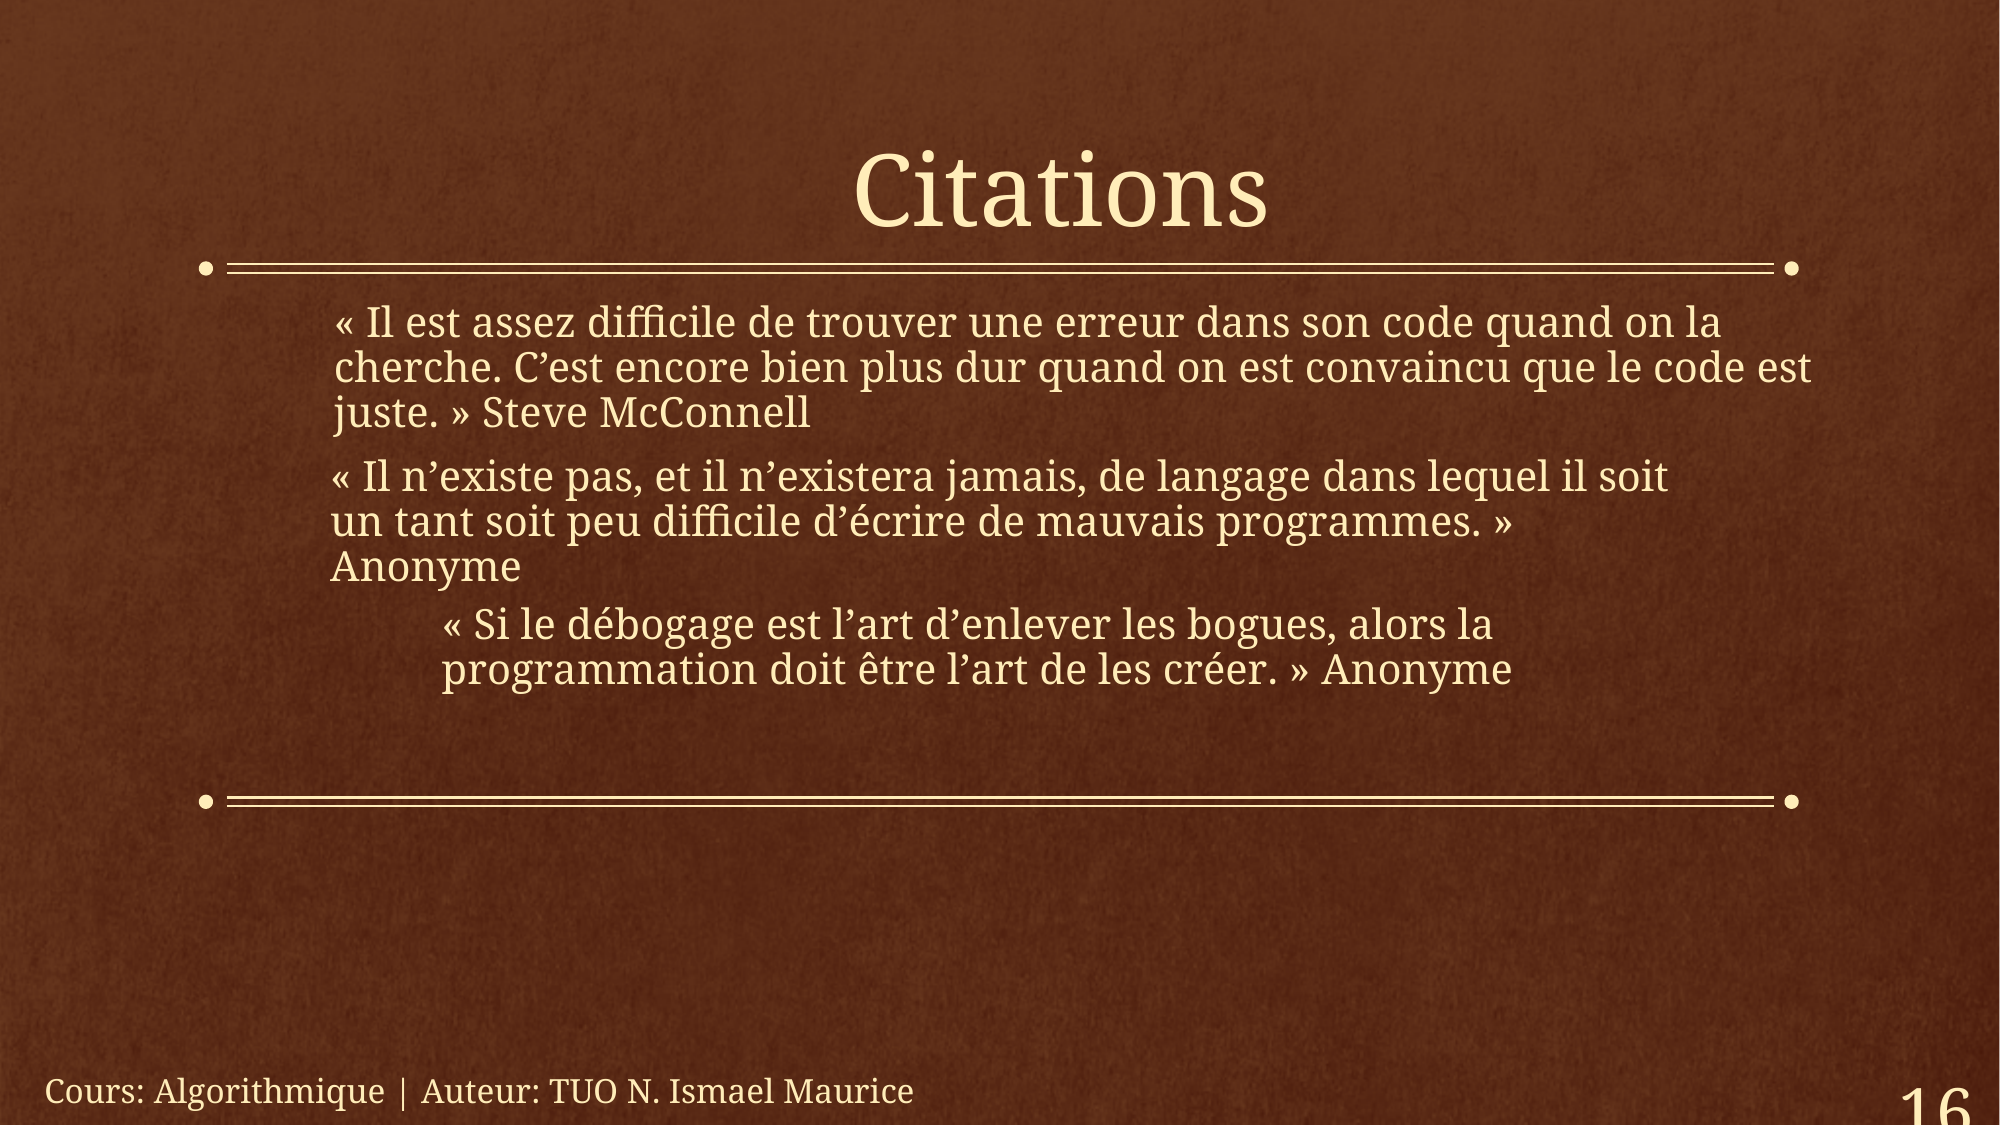

Citations
# « Il est assez difficile de trouver une erreur dans son code quand on la cherche. C’est encore bien plus dur quand on est convaincu que le code est juste. » Steve McConnell
« Il n’existe pas, et il n’existera jamais, de langage dans lequel il soit un tant soit peu difficile d’écrire de mauvais programmes. » Anonyme
« Si le débogage est l’art d’enlever les bogues, alors la programmation doit être l’art de les créer. » Anonyme
Cours: Algorithmique | Auteur: TUO N. Ismael Maurice